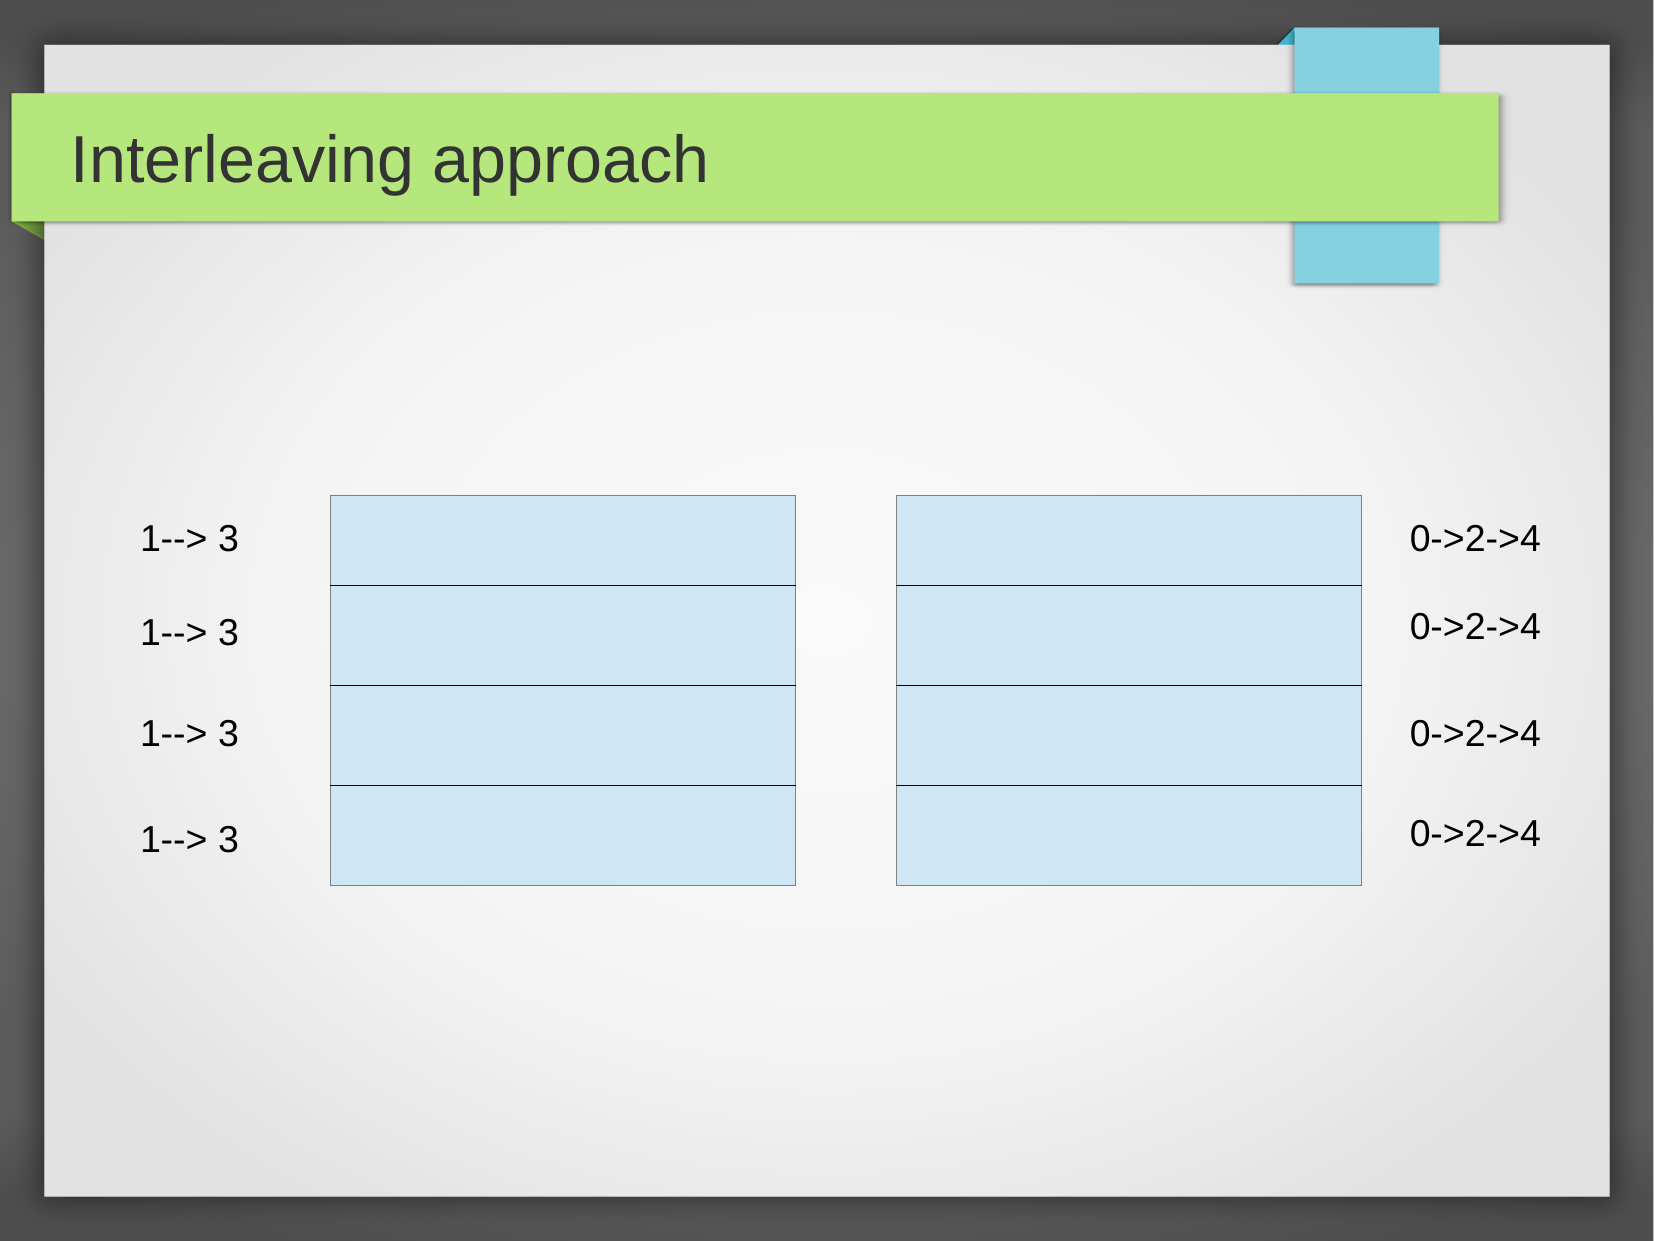

# Interleaving approach
1--> 3
0->2->4
0->2->4
1--> 3
1--> 3
0->2->4
0->2->4
1--> 3